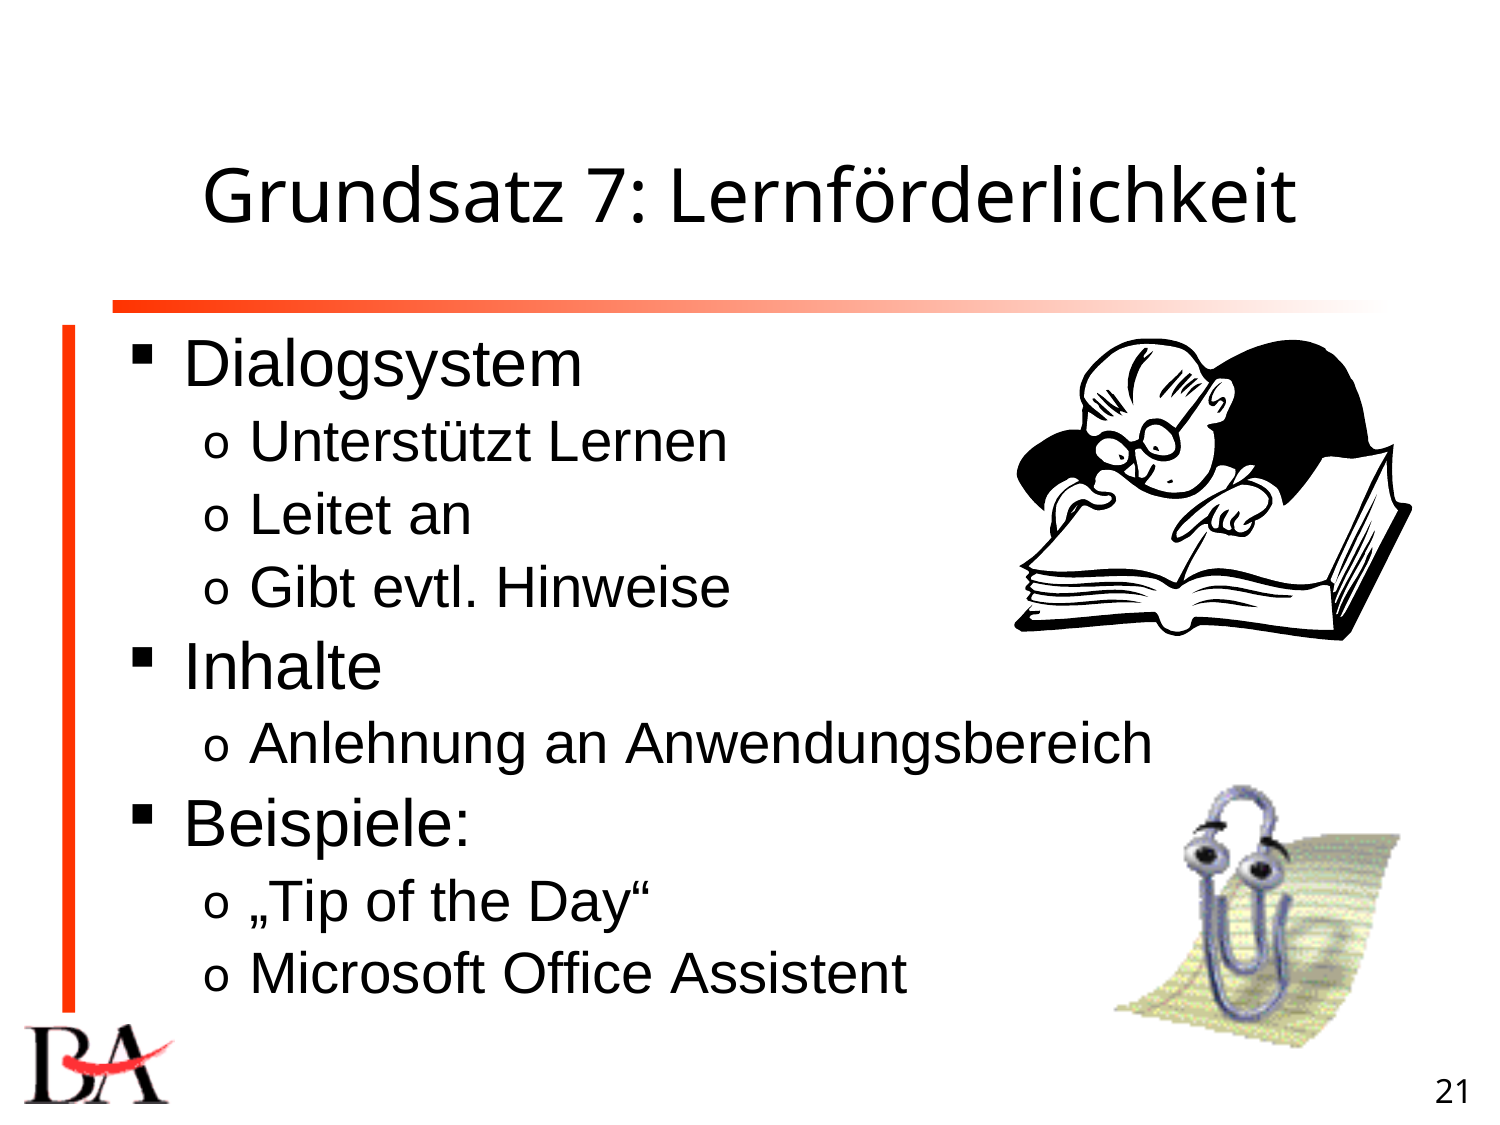

# Grundsatz 7: Lernförderlichkeit
Dialogsystem
Unterstützt Lernen
Leitet an
Gibt evtl. Hinweise
Inhalte
Anlehnung an Anwendungsbereich
Beispiele:
„Tip of the Day“
Microsoft Office Assistent